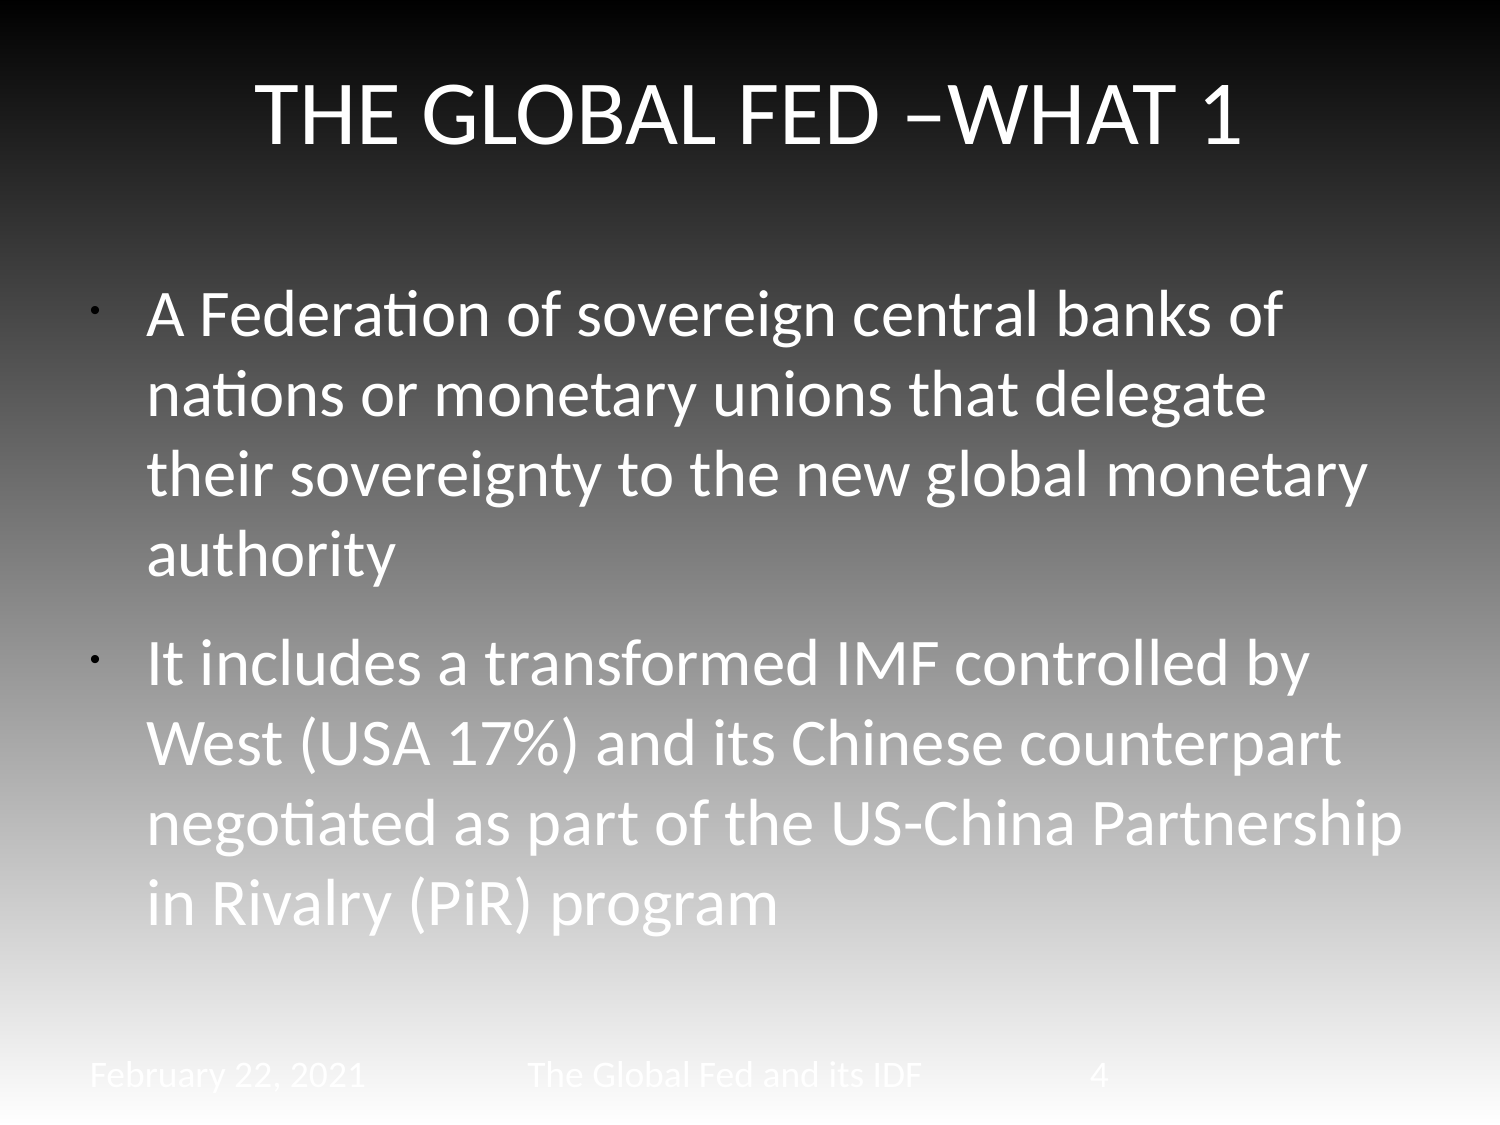

# THE GLOBAL FED –WHAT 1
A Federation of sovereign central banks of nations or monetary unions that delegate their sovereignty to the new global monetary authority
It includes a transformed IMF controlled by West (USA 17%) and its Chinese counterpart negotiated as part of the US-China Partnership in Rivalry (PiR) program
February 22, 2021
The Global Fed and its IDF